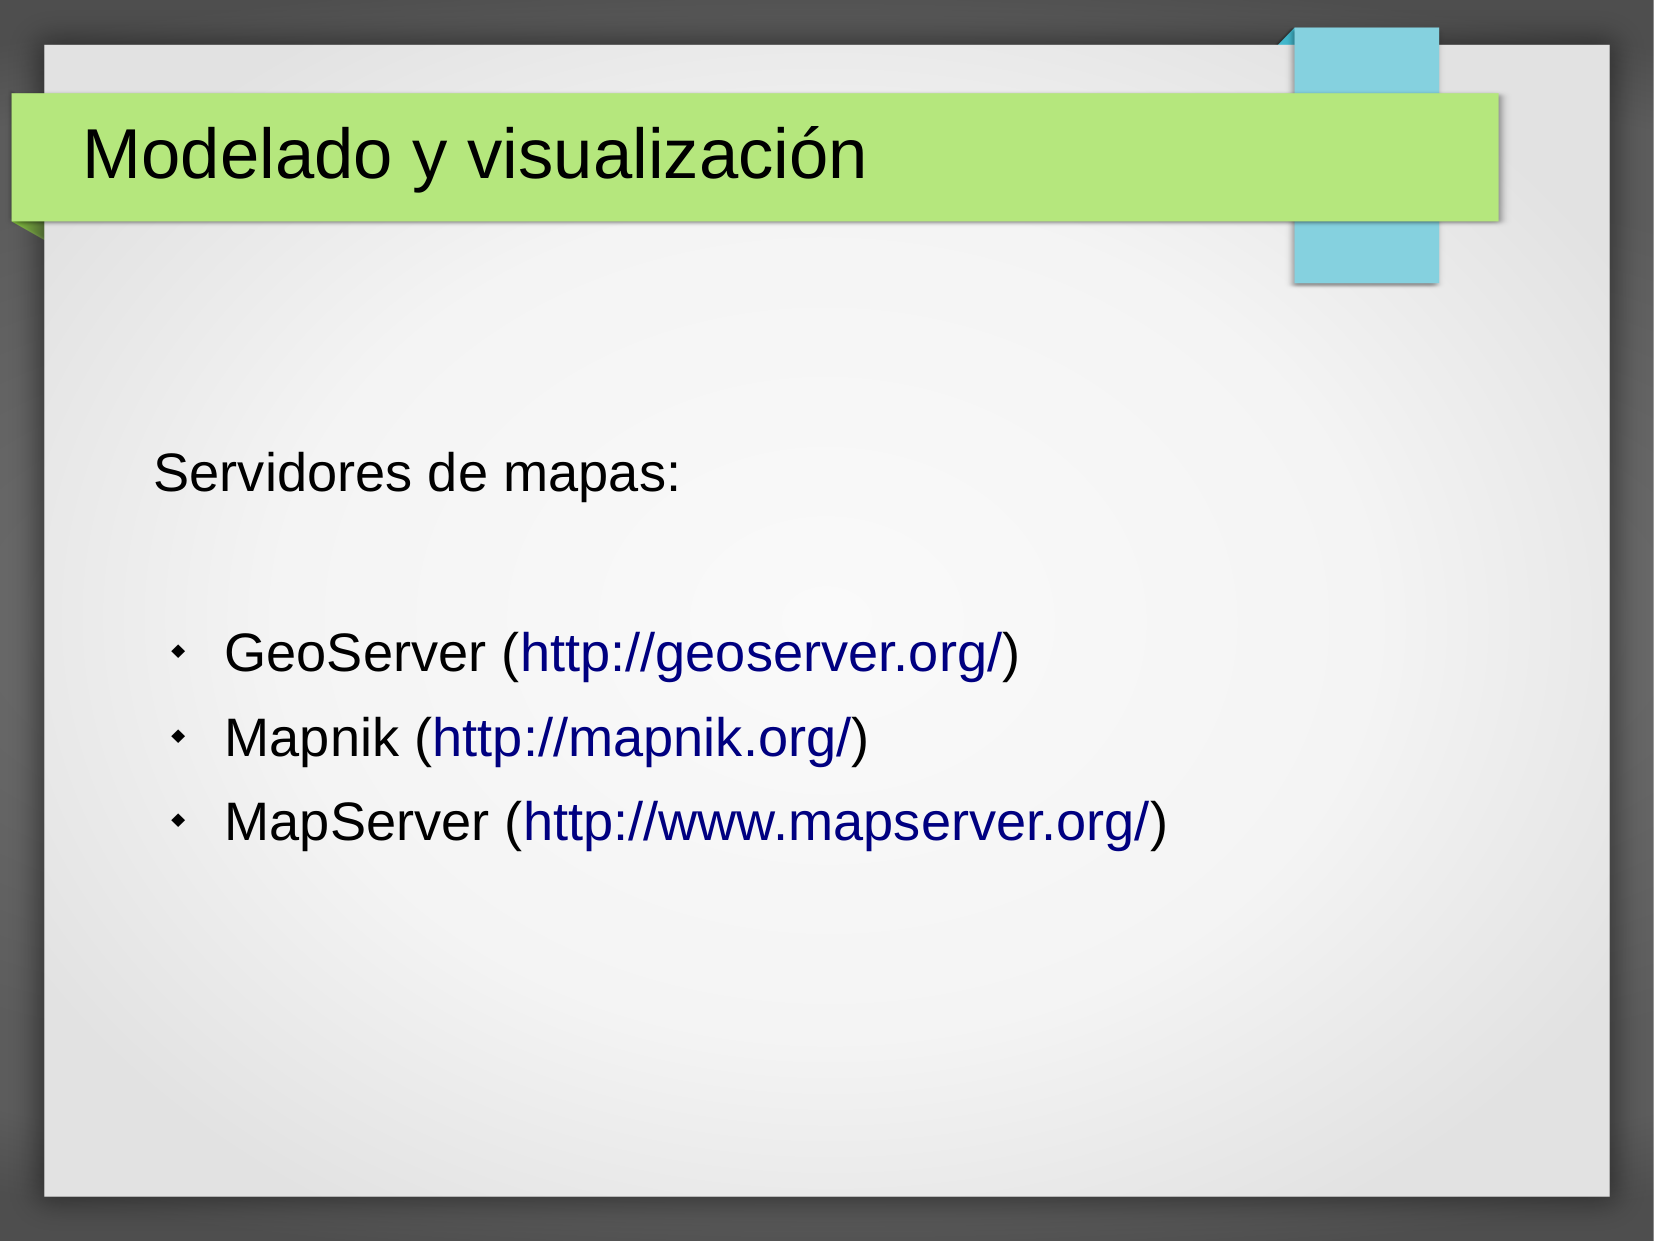

# Modelado y visualización
Servidores de mapas:
GeoServer (http://geoserver.org/)
Mapnik (http://mapnik.org/)
MapServer (http://www.mapserver.org/)